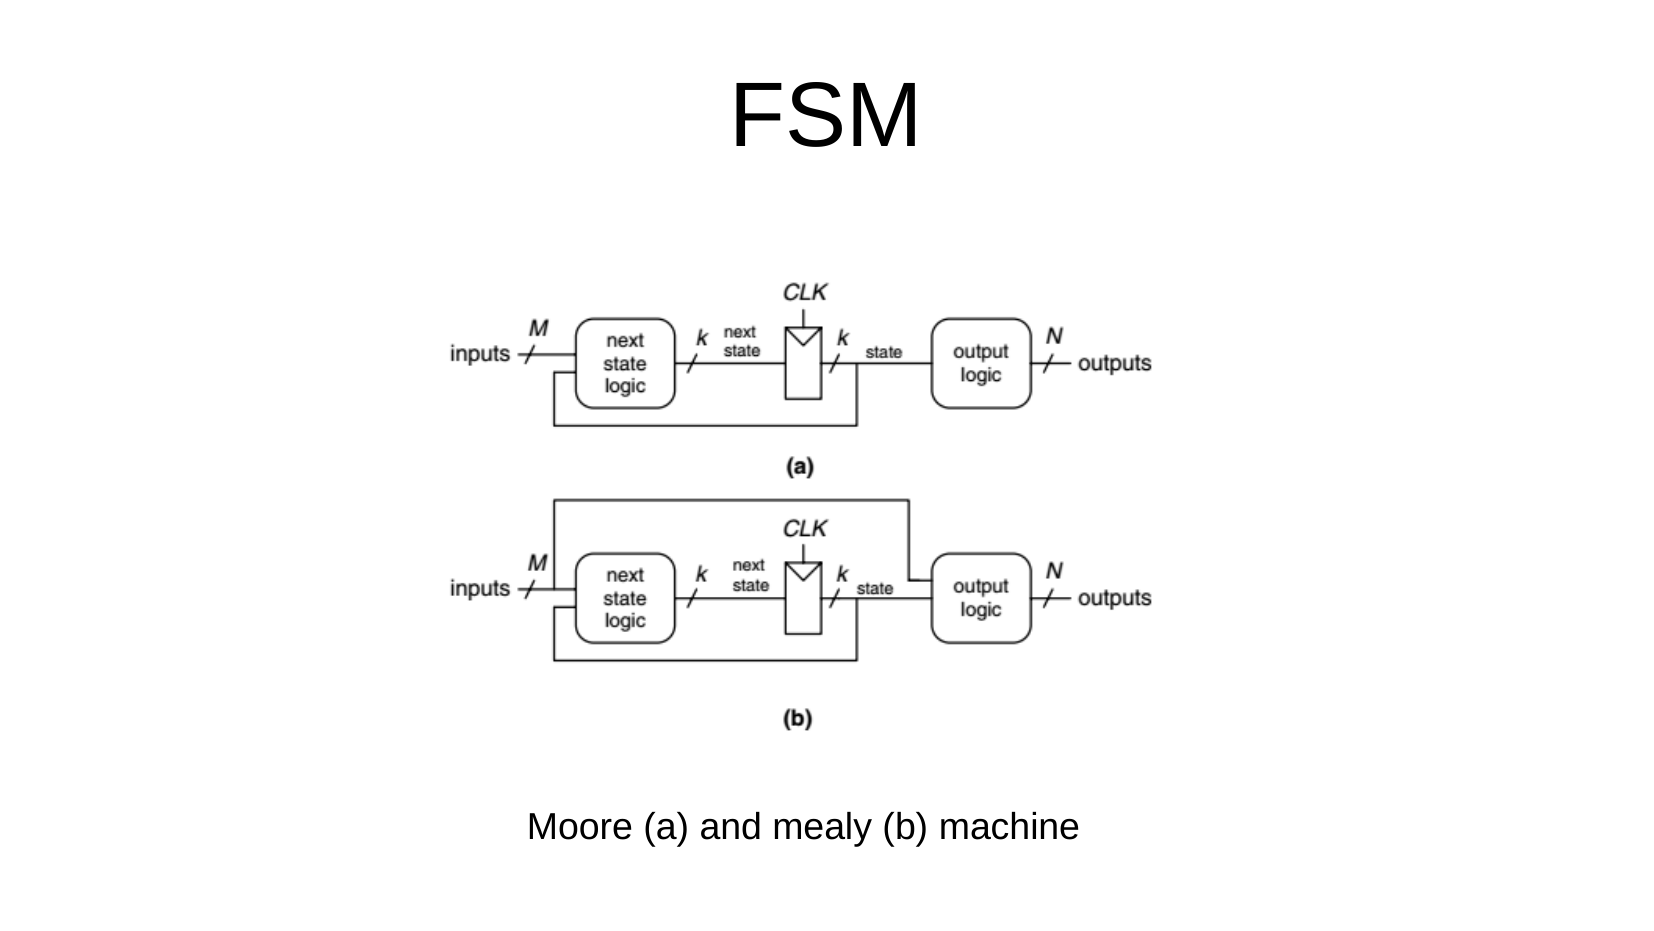

# FSM
Moore (a) and mealy (b) machine